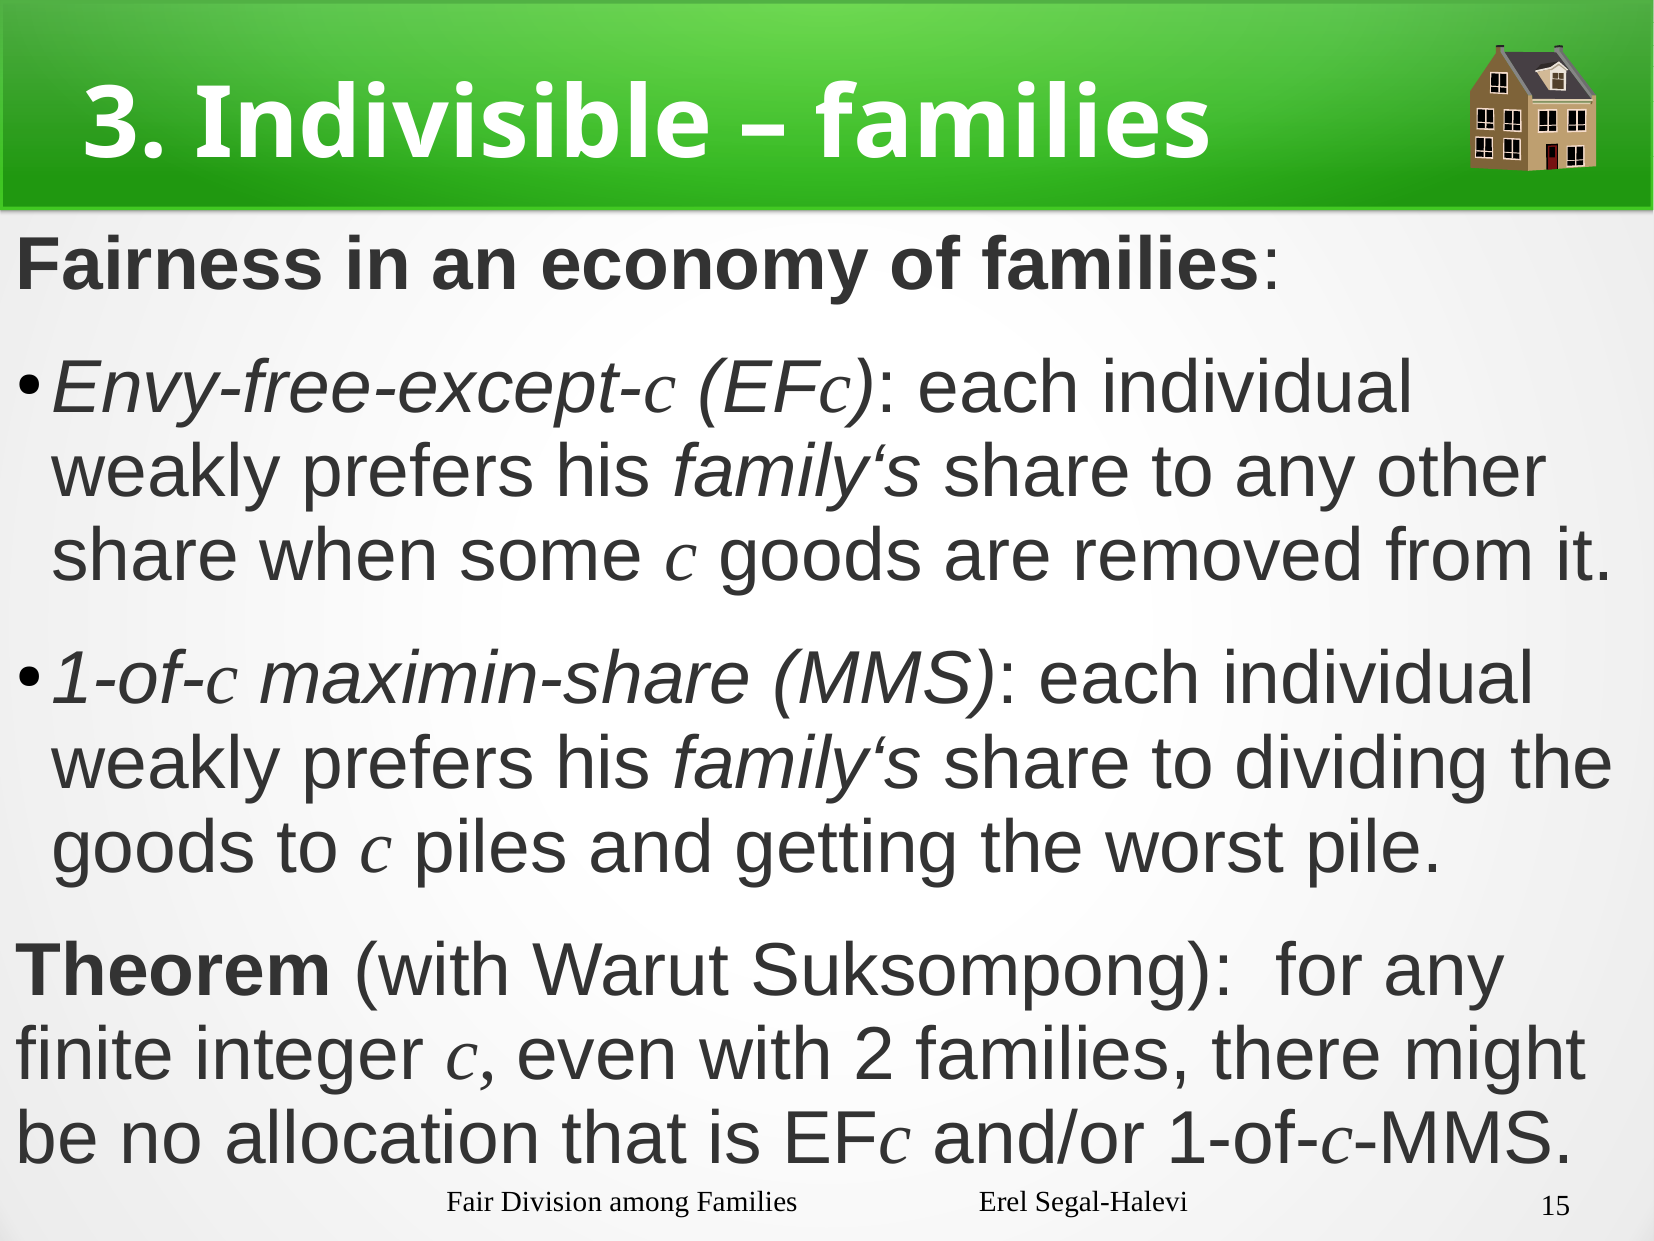

3. Indivisible – families
# Fairness in an economy of families:
Envy-free-except-c (EFc): each individual weakly prefers his family‘s share to any other share when some c goods are removed from it.
1-of-c maximin-share (MMS): each individual weakly prefers his family‘s share to dividing the goods to c piles and getting the worst pile.
Theorem (with Warut Suksompong): for any finite integer c, even with 2 families, there might be no allocation that is EFc and/or 1-of-c-MMS.
Fair Division among Families Erel Segal-Halevi
15